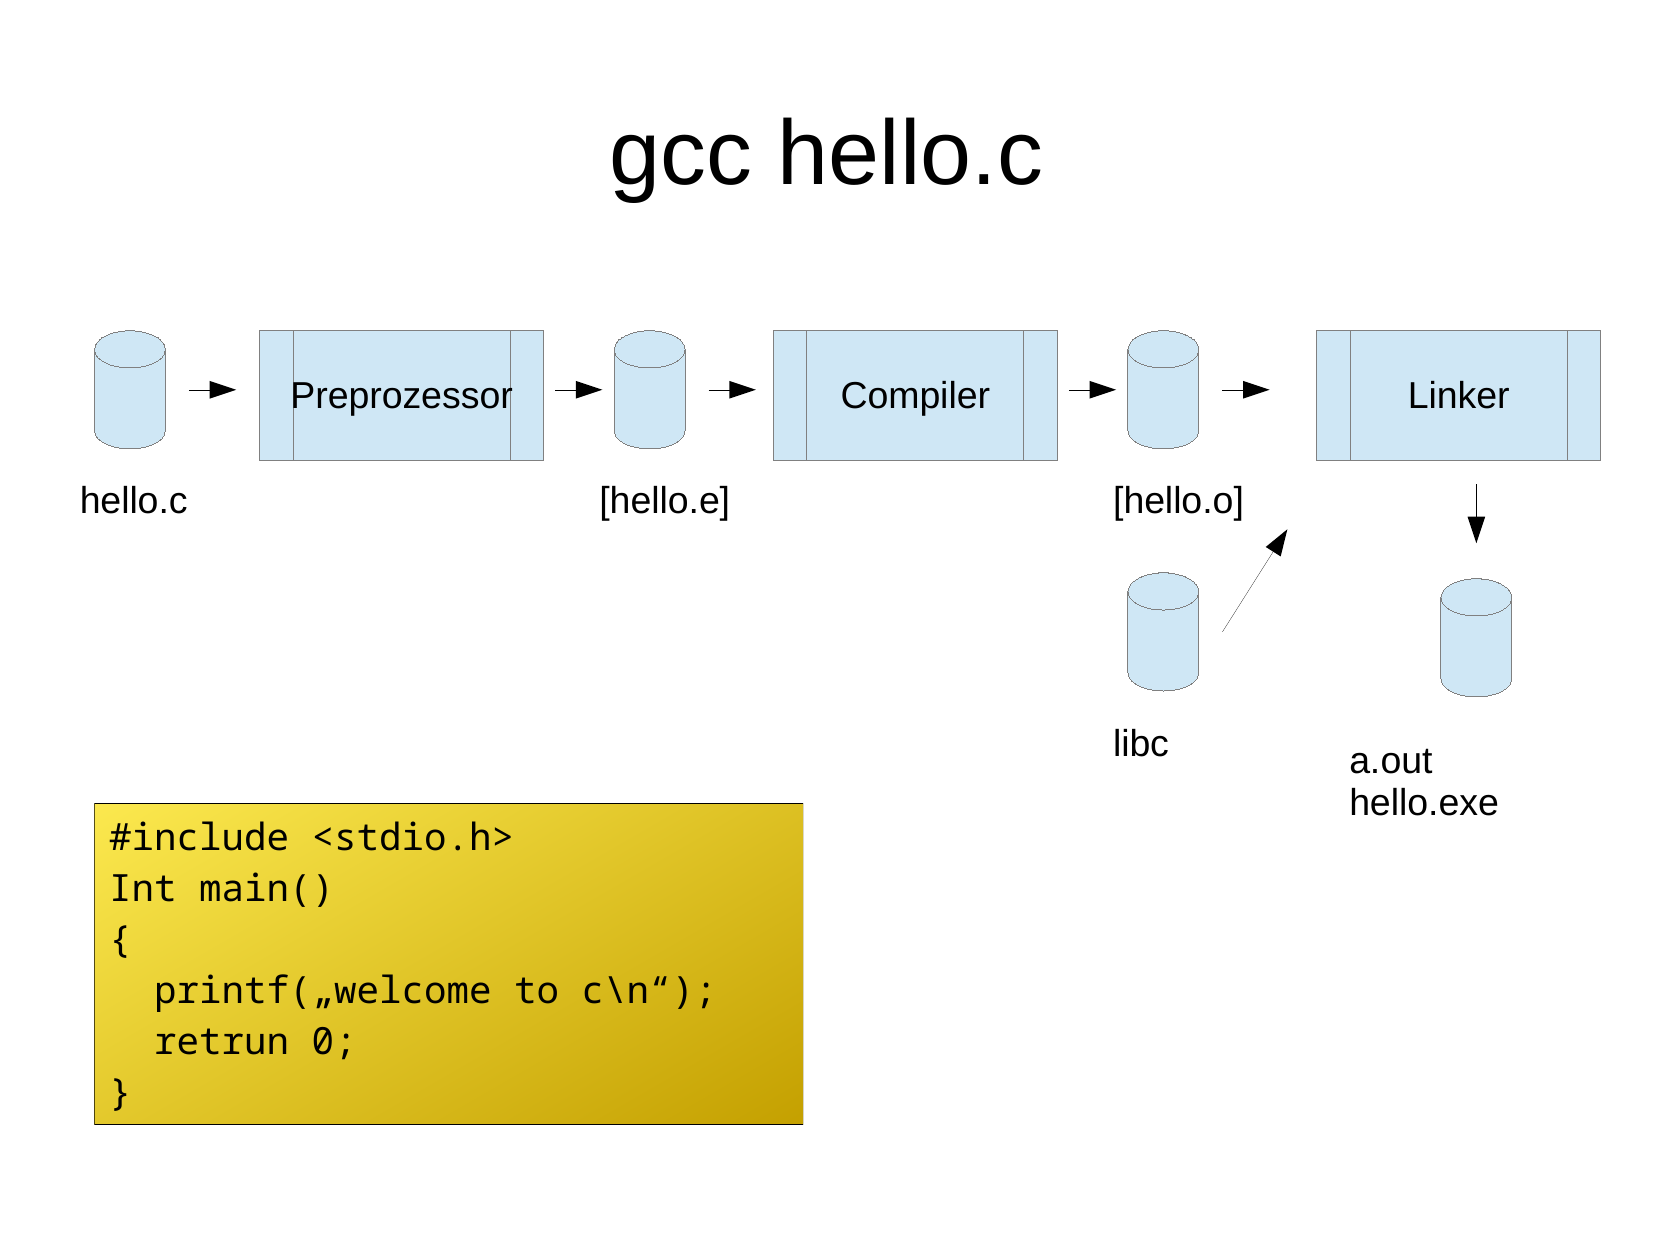

# gcc hello.c
Preprozessor
Compiler
Linker
hello.c
[hello.e]
[hello.o]
libc
a.out
hello.exe
#include <stdio.h>
Int main()
{
 printf(„welcome to c\n“);
 retrun 0;
}